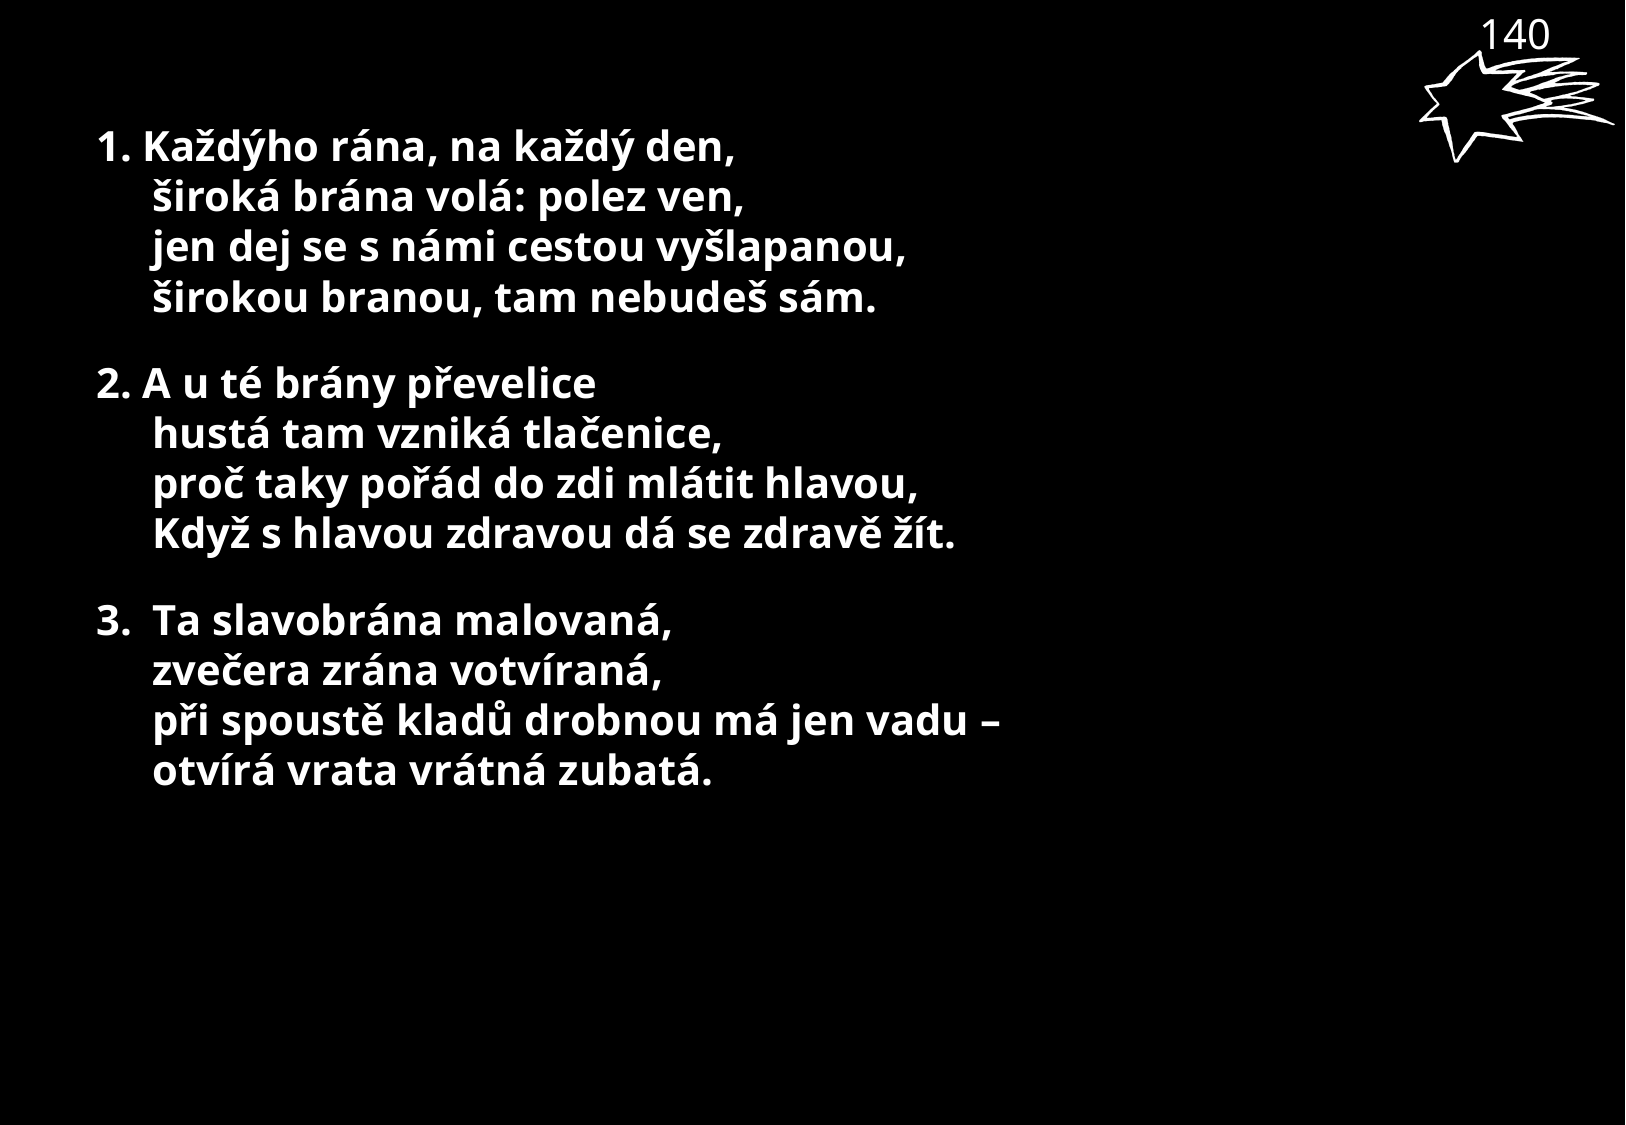

140
# 1. Každýho rána, na každý den, široká brána volá: polez ven, jen dej se s námi cestou vyšlapanou, širokou branou, tam nebudeš sám.
2. A u té brány převelice
hustá tam vzniká tlačenice,
proč taky pořád do zdi mlátit hlavou,
Když s hlavou zdravou dá se zdravě žít.
3. 	Ta slavobrána malovaná,
zvečera zrána votvíraná,
při spoustě kladů drobnou má jen vadu –
otvírá vrata vrátná zubatá.